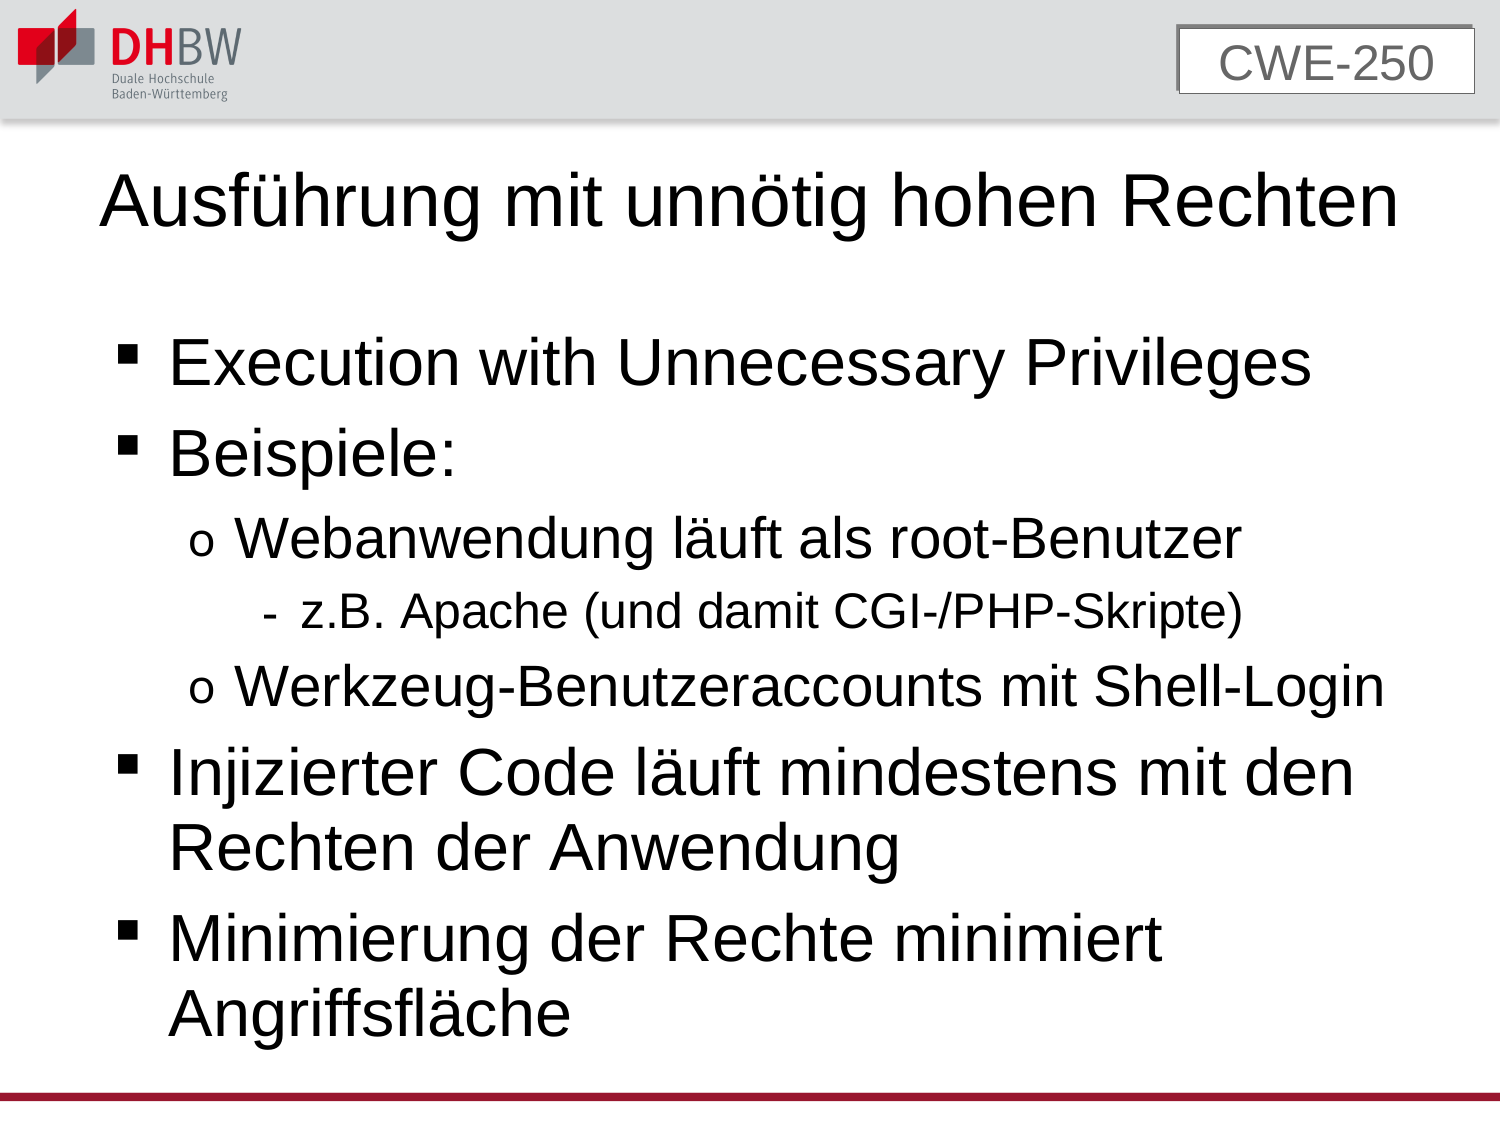

CWE-250
# Ausführung mit unnötig hohen Rechten
Execution with Unnecessary Privileges
Beispiele:
Webanwendung läuft als root-Benutzer
z.B. Apache (und damit CGI-/PHP-Skripte)
Werkzeug-Benutzeraccounts mit Shell-Login
Injizierter Code läuft mindestens mit den Rechten der Anwendung
Minimierung der Rechte minimiert Angriffsfläche